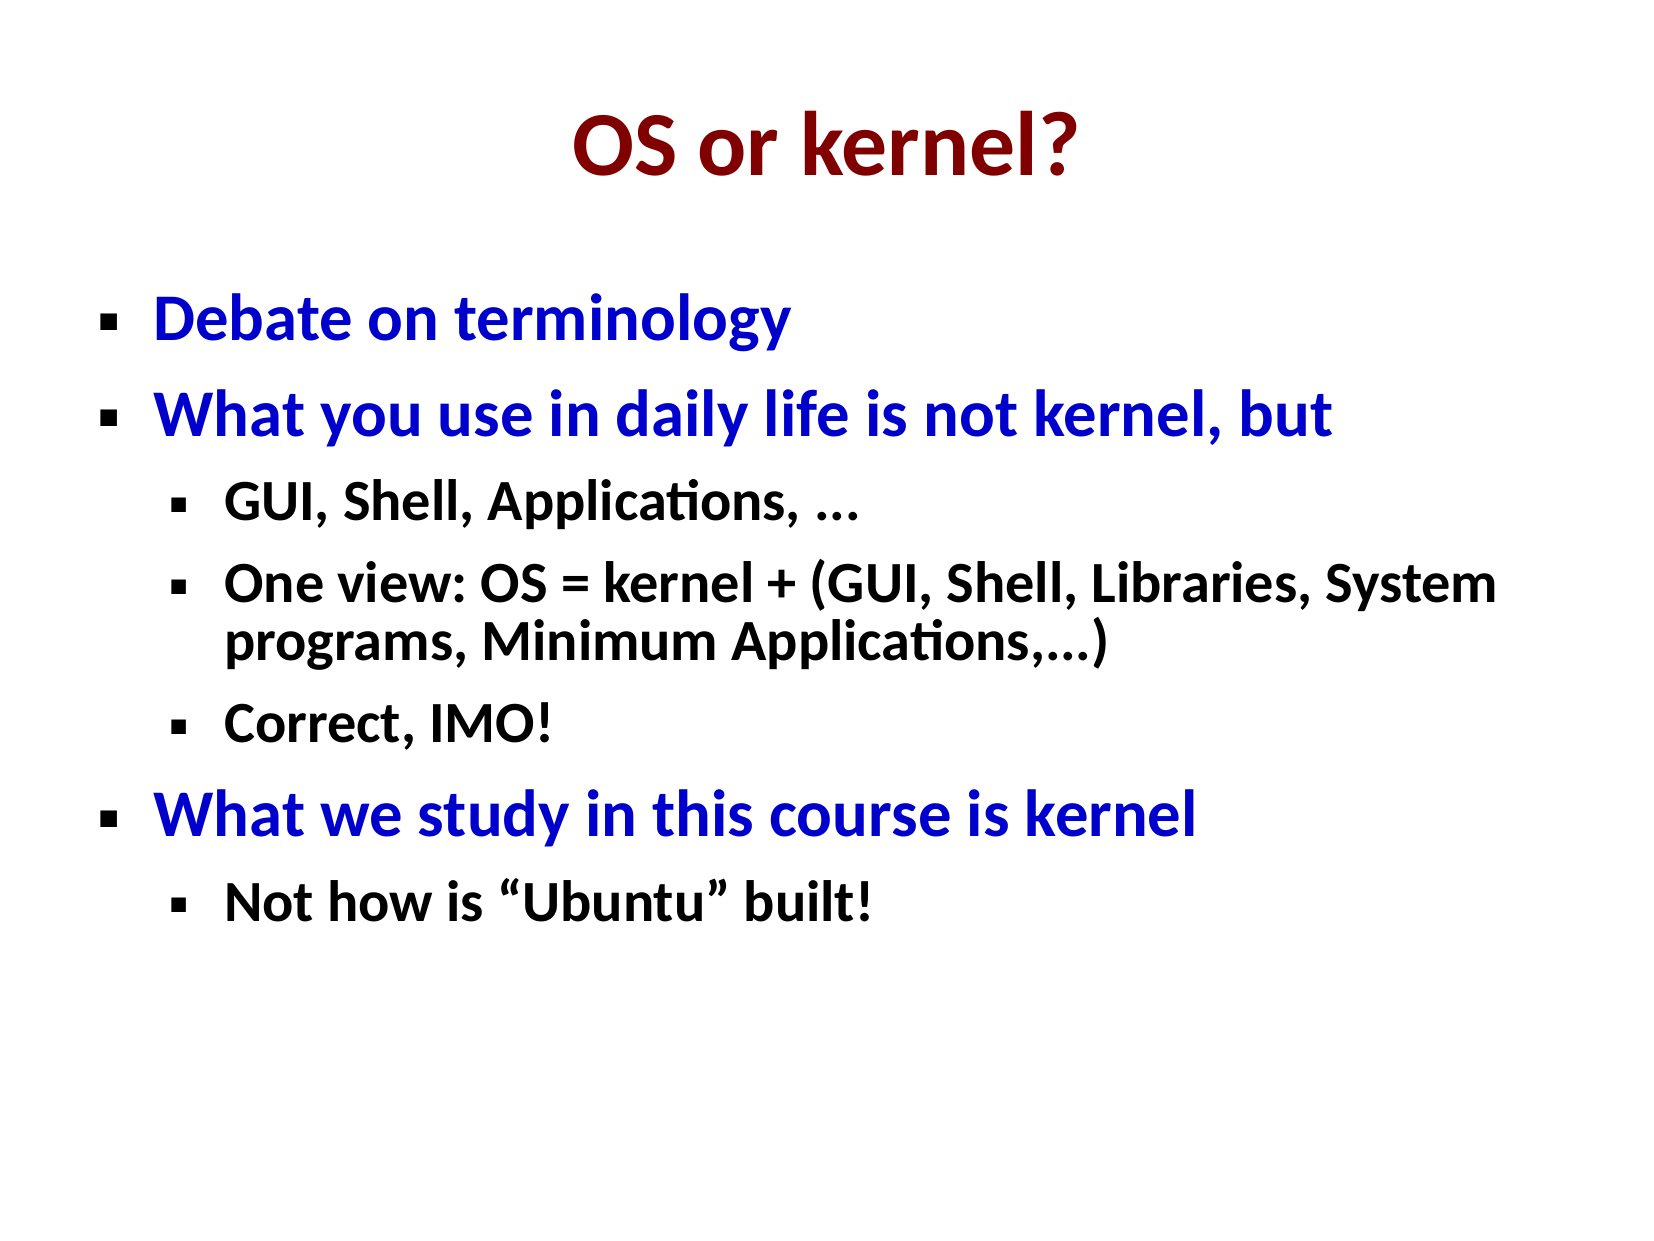

# OS or kernel?
Debate on terminology
What you use in daily life is not kernel, but
GUI, Shell, Applications, ...
One view: OS = kernel + (GUI, Shell, Libraries, System programs, Minimum Applications,...)
Correct, IMO!
What we study in this course is kernel
Not how is “Ubuntu” built!